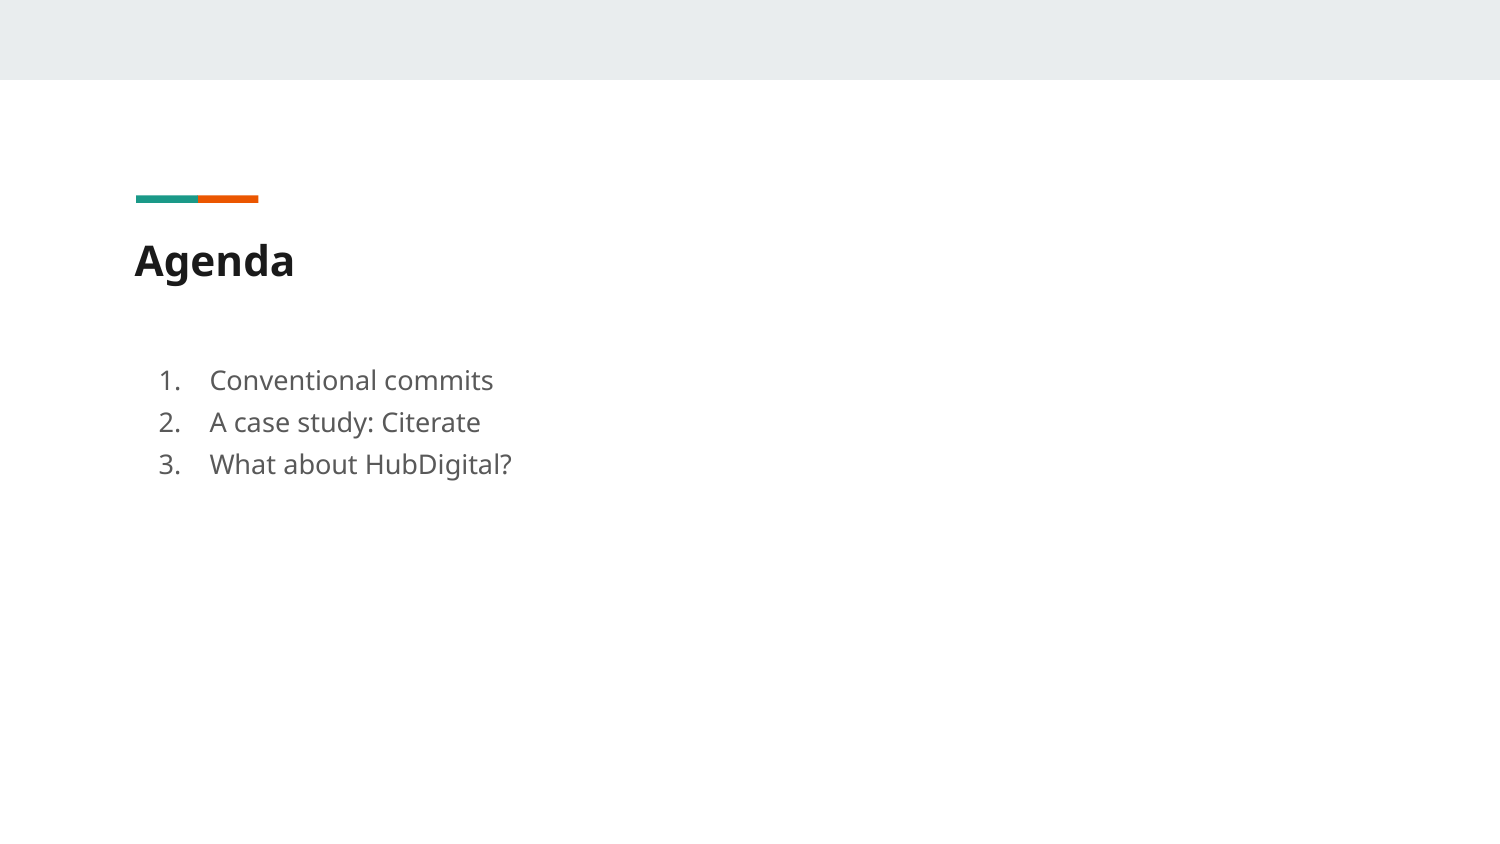

# Agenda
Conventional commits
A case study: Citerate
What about HubDigital?